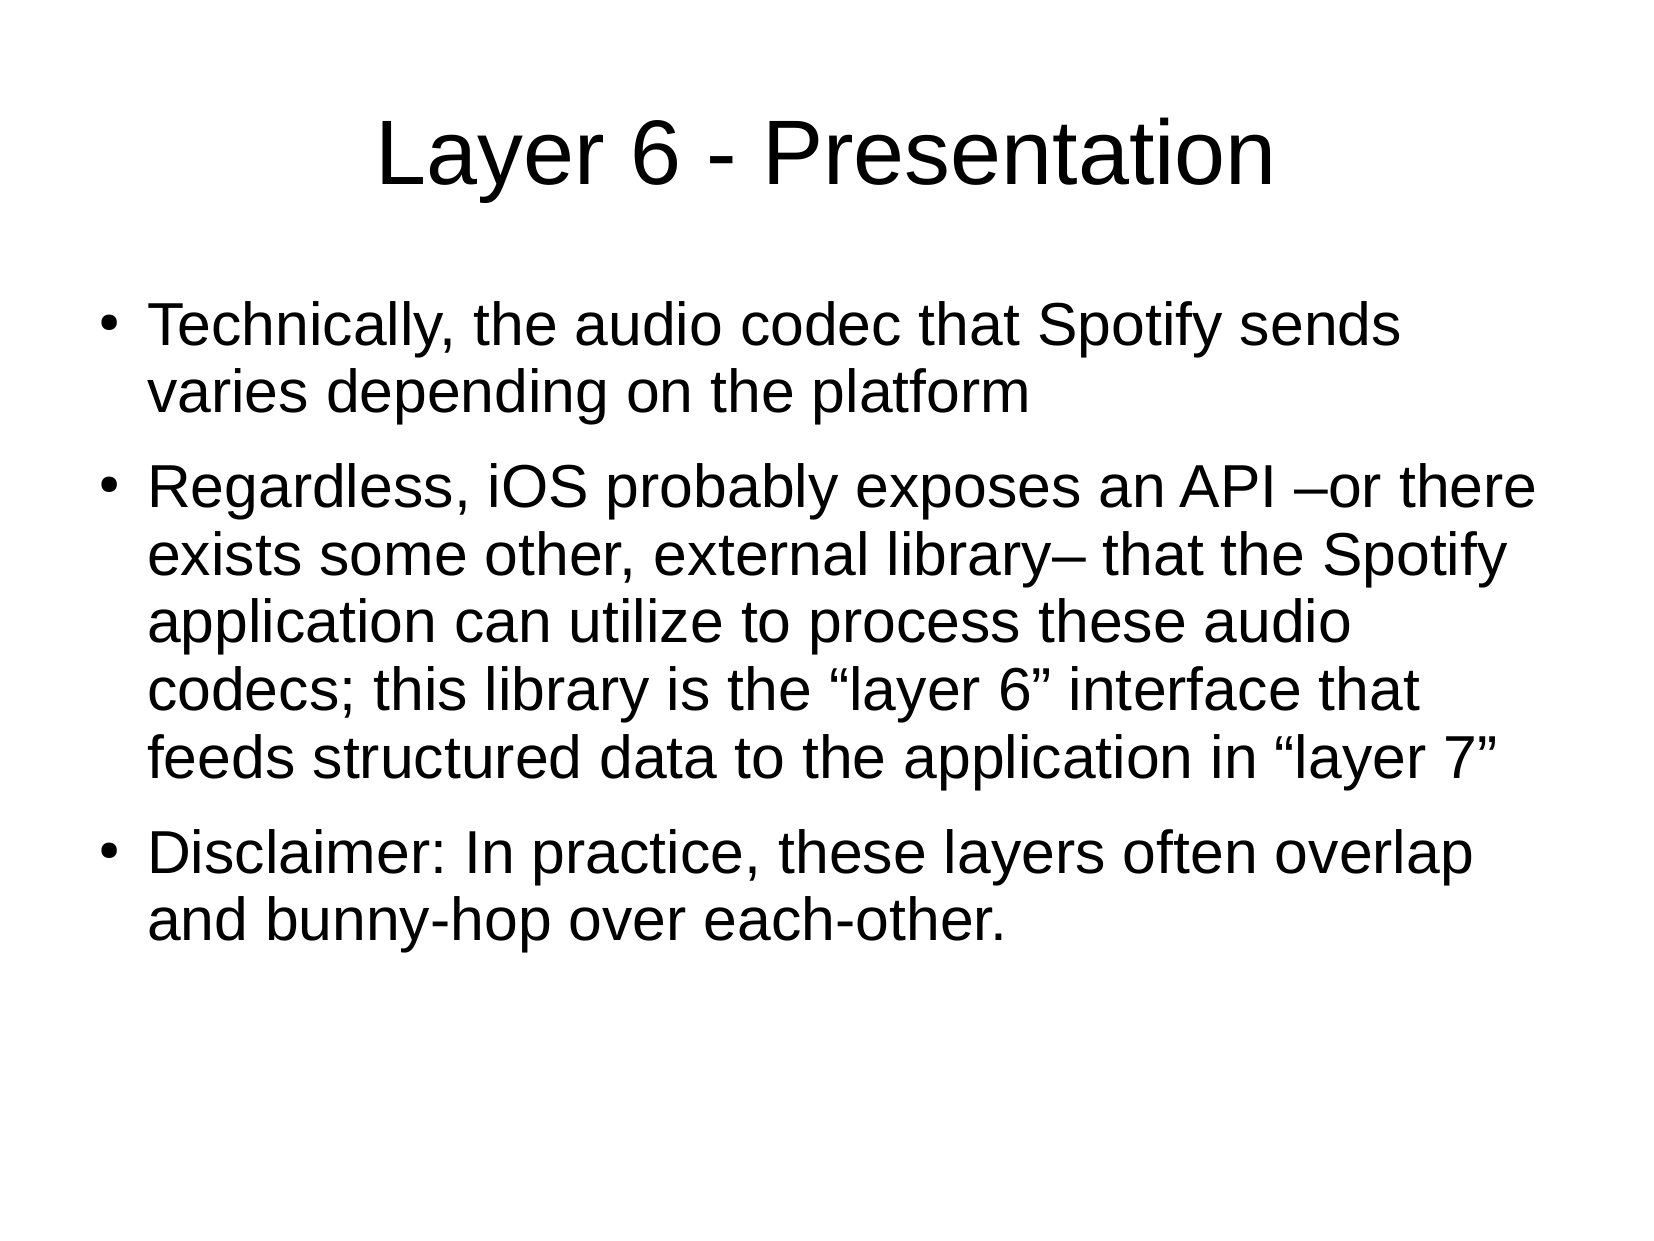

# Layer 6 - Presentation
Technically, the audio codec that Spotify sends varies depending on the platform
Regardless, iOS probably exposes an API –or there exists some other, external library– that the Spotify application can utilize to process these audio codecs; this library is the “layer 6” interface that feeds structured data to the application in “layer 7”
Disclaimer: In practice, these layers often overlap and bunny-hop over each-other.